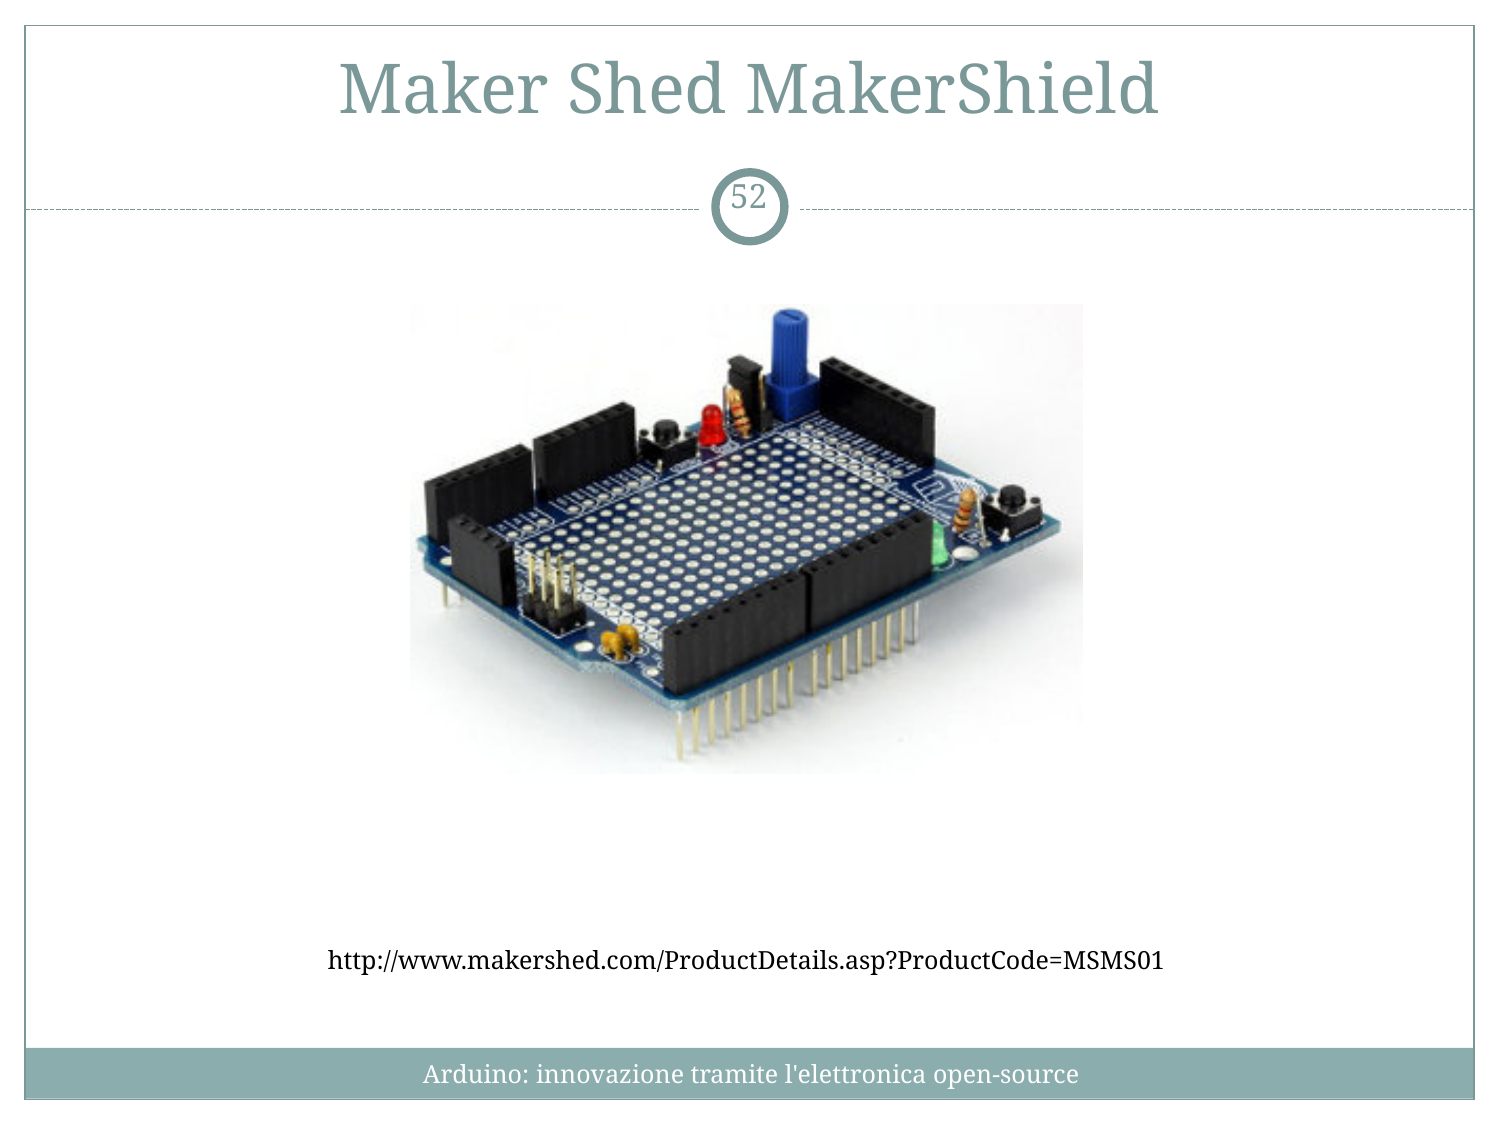

# Maker Shed MakerShield
http://www.makershed.com/ProductDetails.asp?ProductCode=MSMS01
Arduino: innovazione tramite l'elettronica open-source